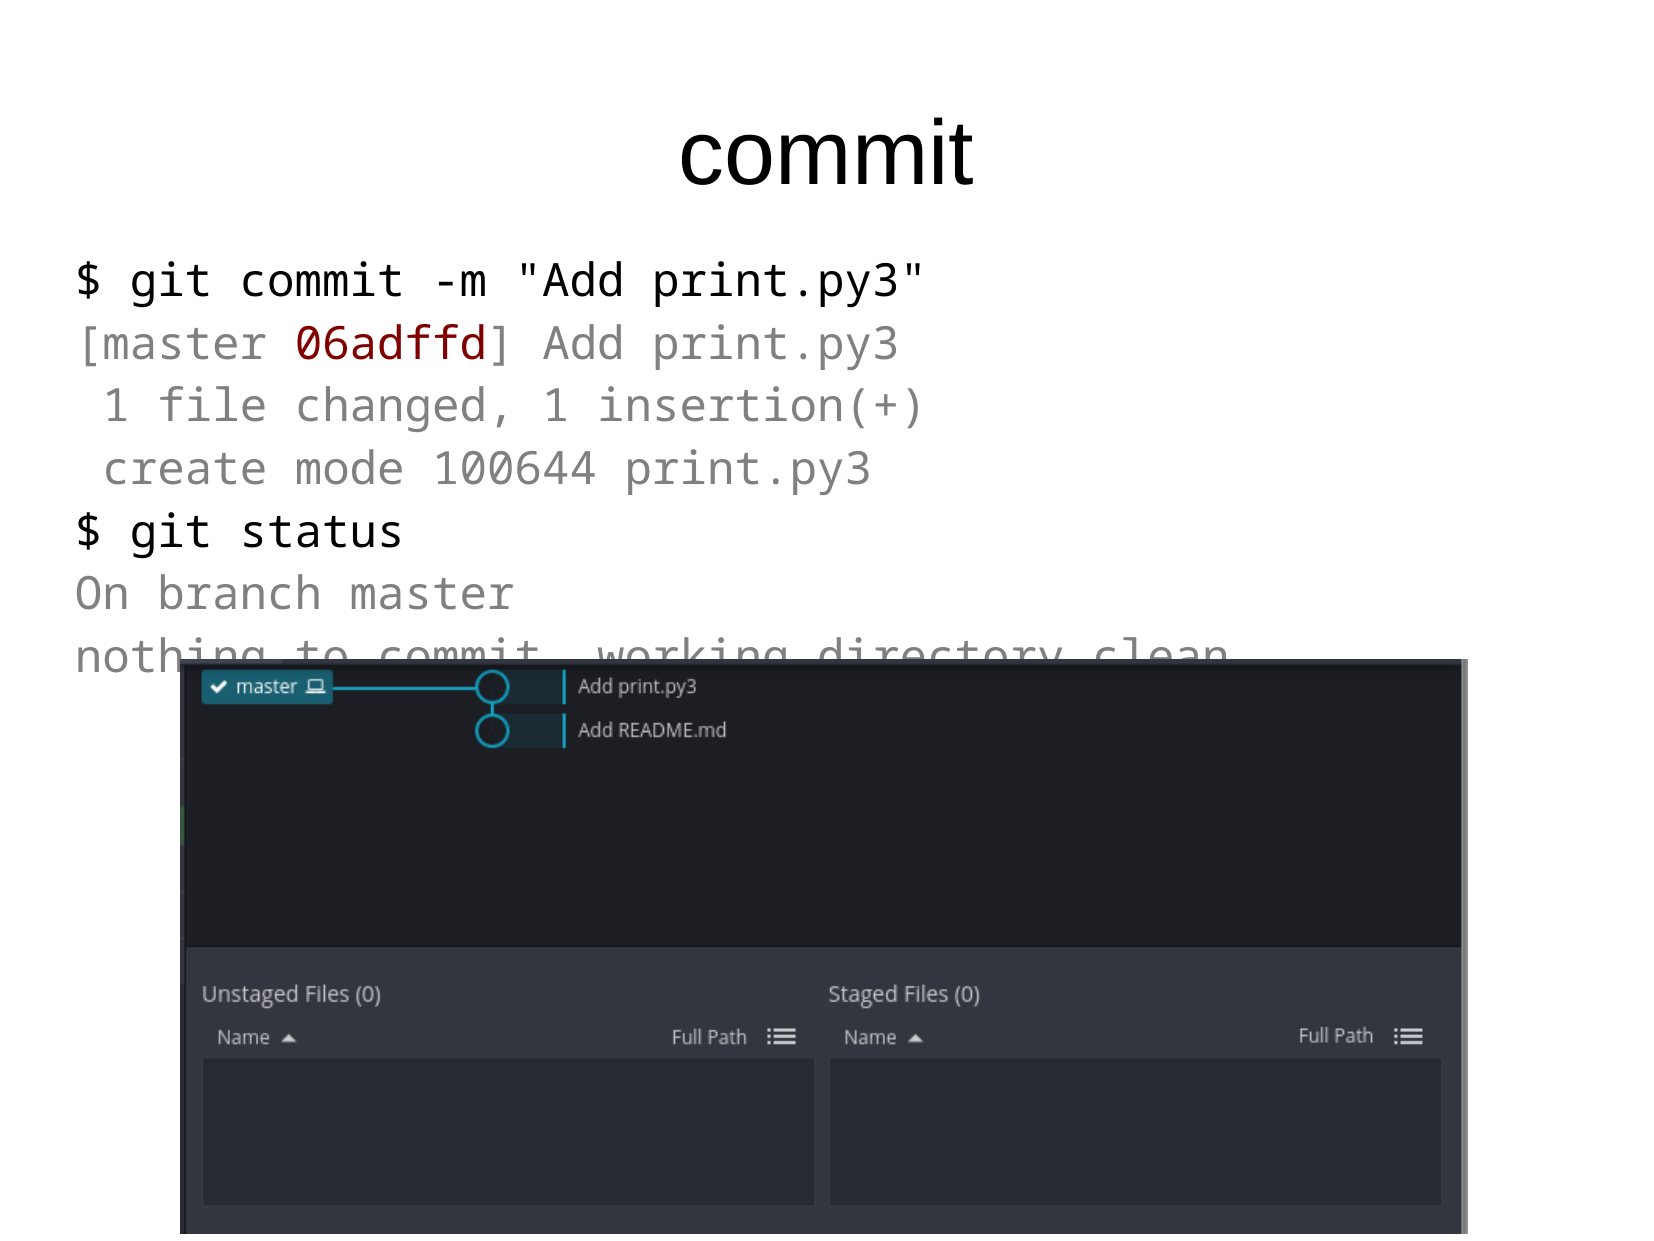

# commit
$ git commit -m "Add print.py3"
[master 06adffd] Add print.py3
 1 file changed, 1 insertion(+)
 create mode 100644 print.py3
$ git status
On branch master
nothing to commit, working directory clean